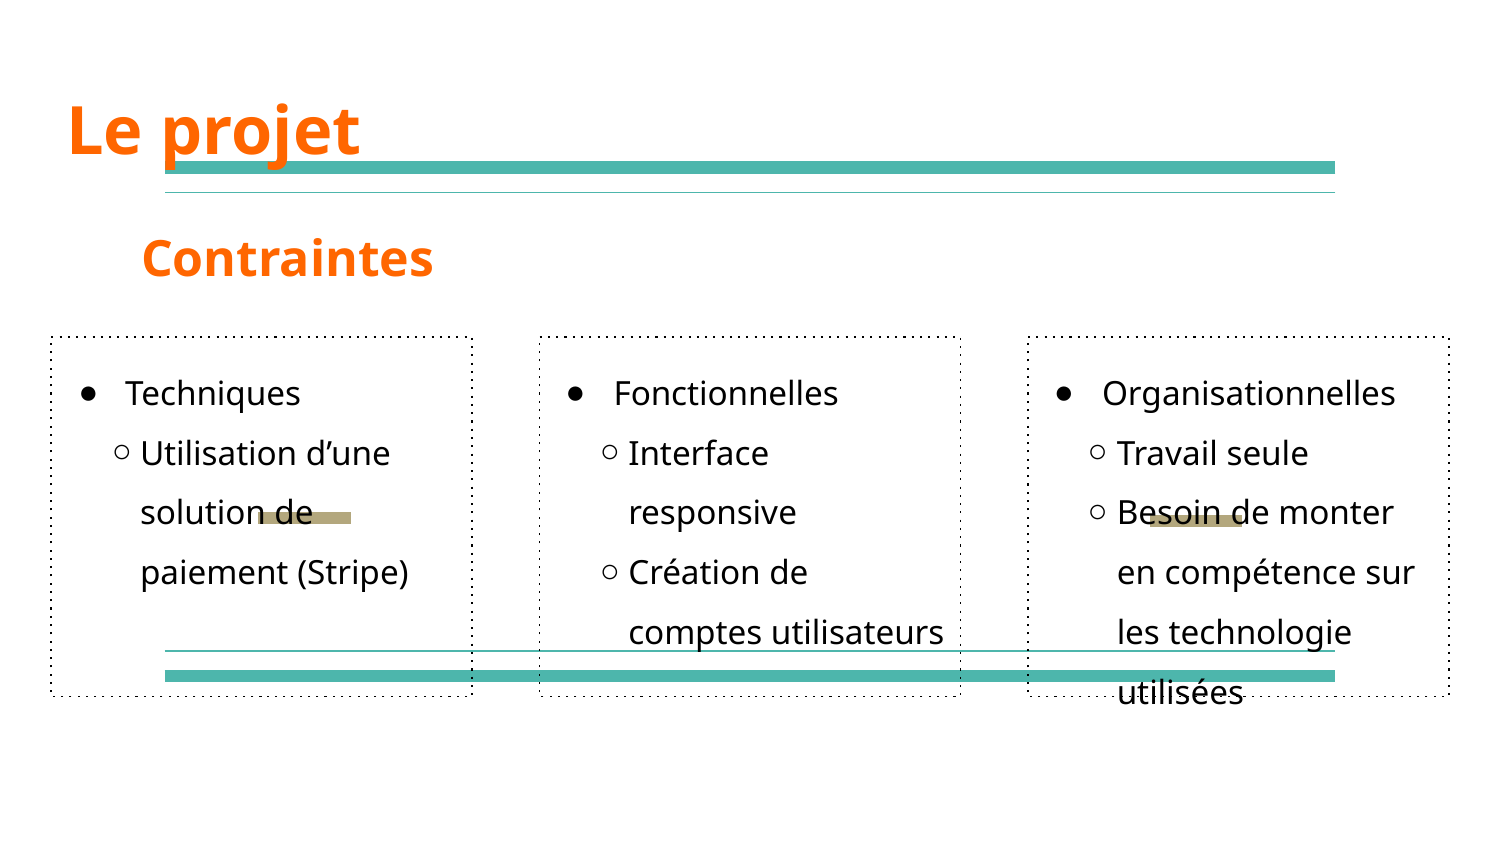

# Le projet
Contraintes
Techniques
Utilisation d’une solution de paiement (Stripe)
Fonctionnelles
Interface responsive
Création de comptes utilisateurs
Organisationnelles
Travail seule
Besoin de monter en compétence sur les technologie utilisées